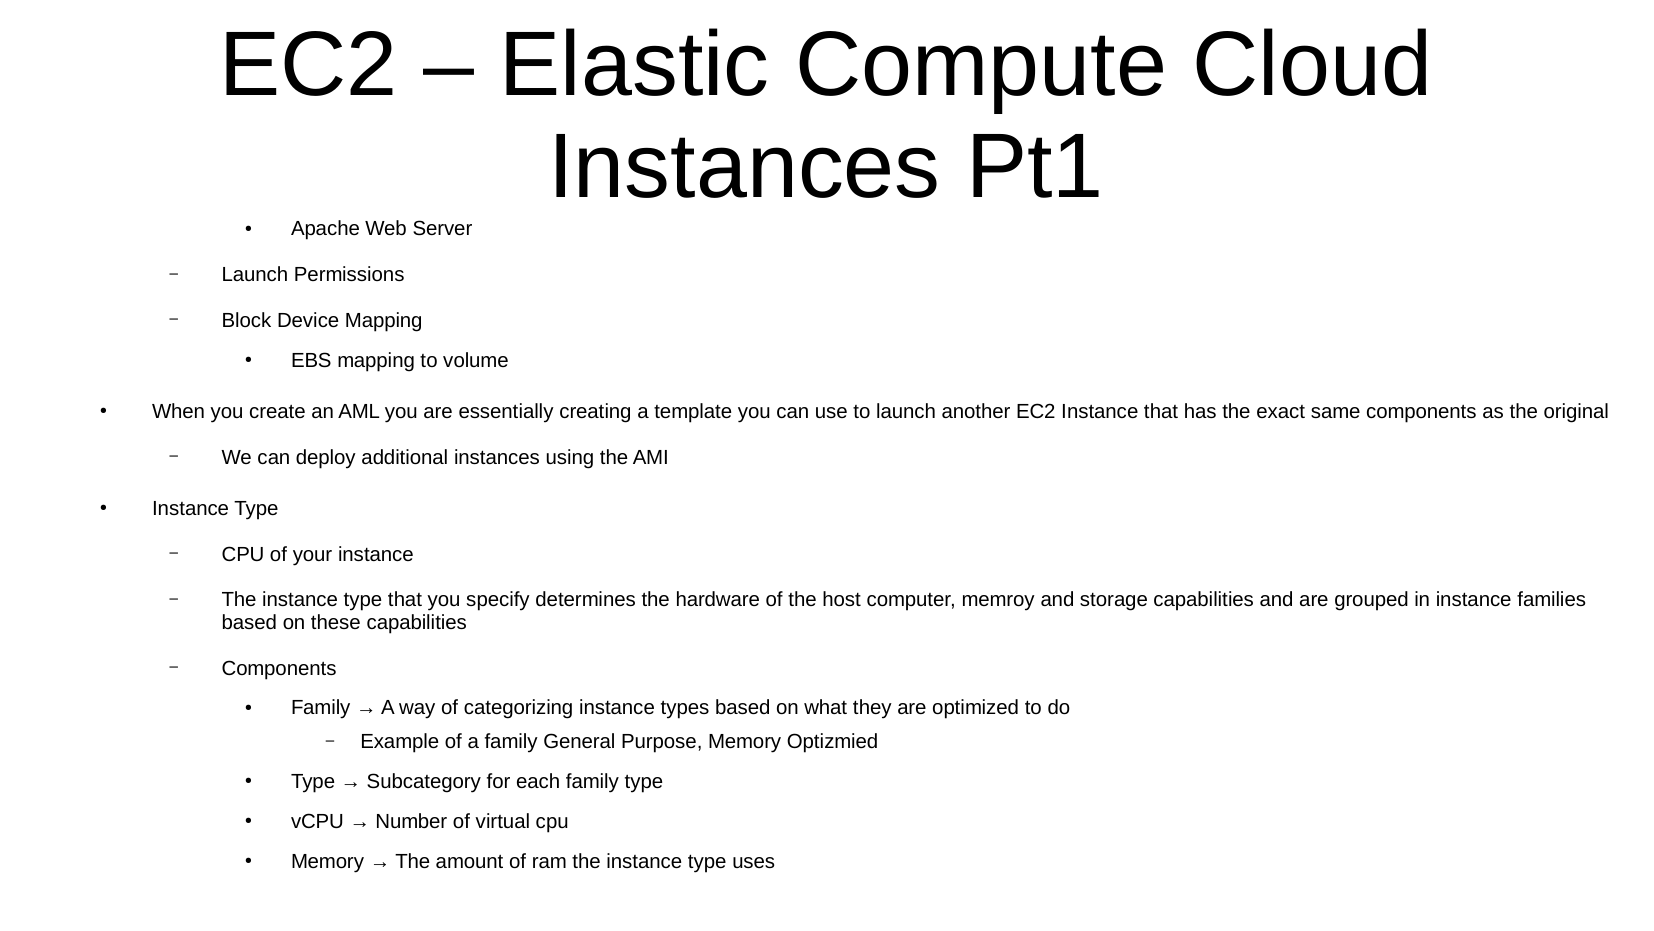

# EC2 – Elastic Compute Cloud Instances Pt1
Apache Web Server
Launch Permissions
Block Device Mapping
EBS mapping to volume
When you create an AML you are essentially creating a template you can use to launch another EC2 Instance that has the exact same components as the original
We can deploy additional instances using the AMI
Instance Type
CPU of your instance
The instance type that you specify determines the hardware of the host computer, memroy and storage capabilities and are grouped in instance families based on these capabilities
Components
Family → A way of categorizing instance types based on what they are optimized to do
Example of a family General Purpose, Memory Optizmied
Type → Subcategory for each family type
vCPU → Number of virtual cpu
Memory → The amount of ram the instance type uses